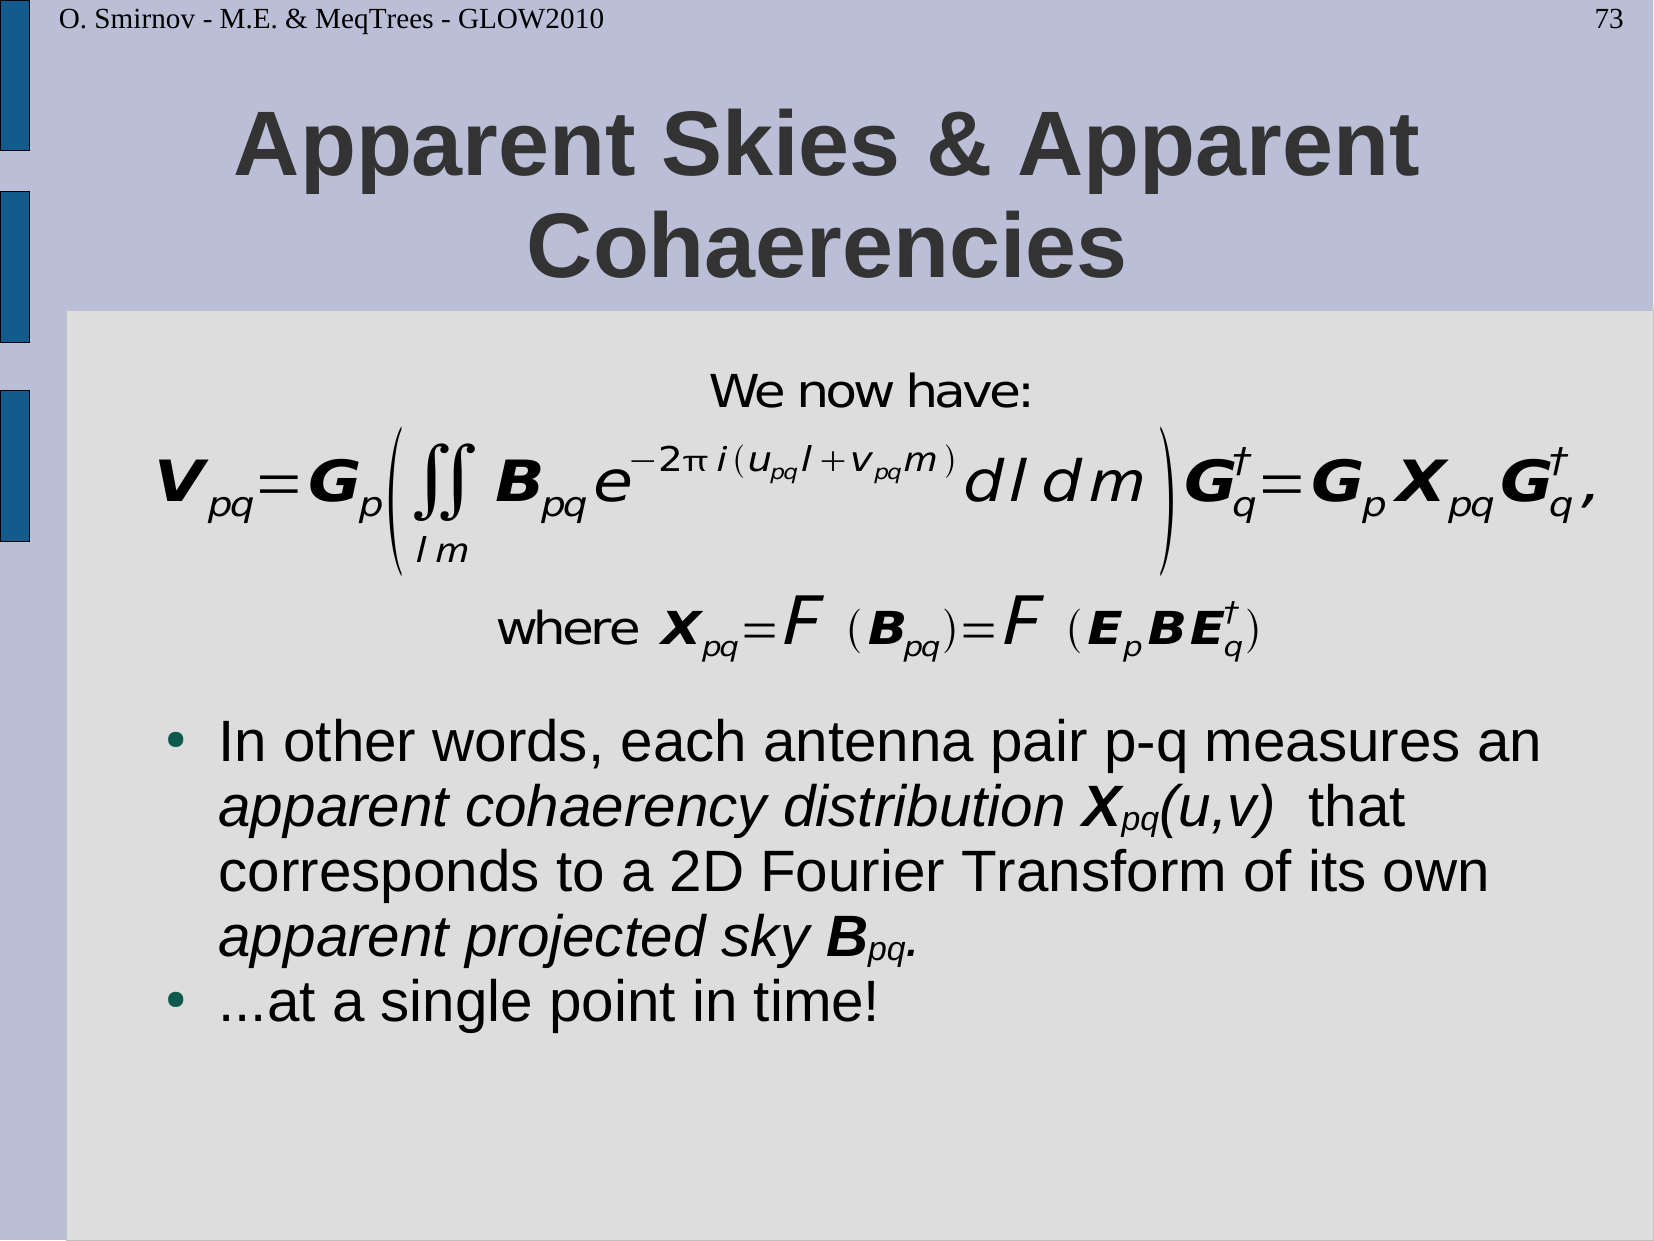

O. Smirnov - M.E. & MeqTrees - GLOW2010
73
# Apparent Skies & Apparent Cohaerencies
In other words, each antenna pair p-q measures an apparent cohaerency distribution Xpq(u,v) that corresponds to a 2D Fourier Transform of its own apparent projected sky Bpq.
...at a single point in time!